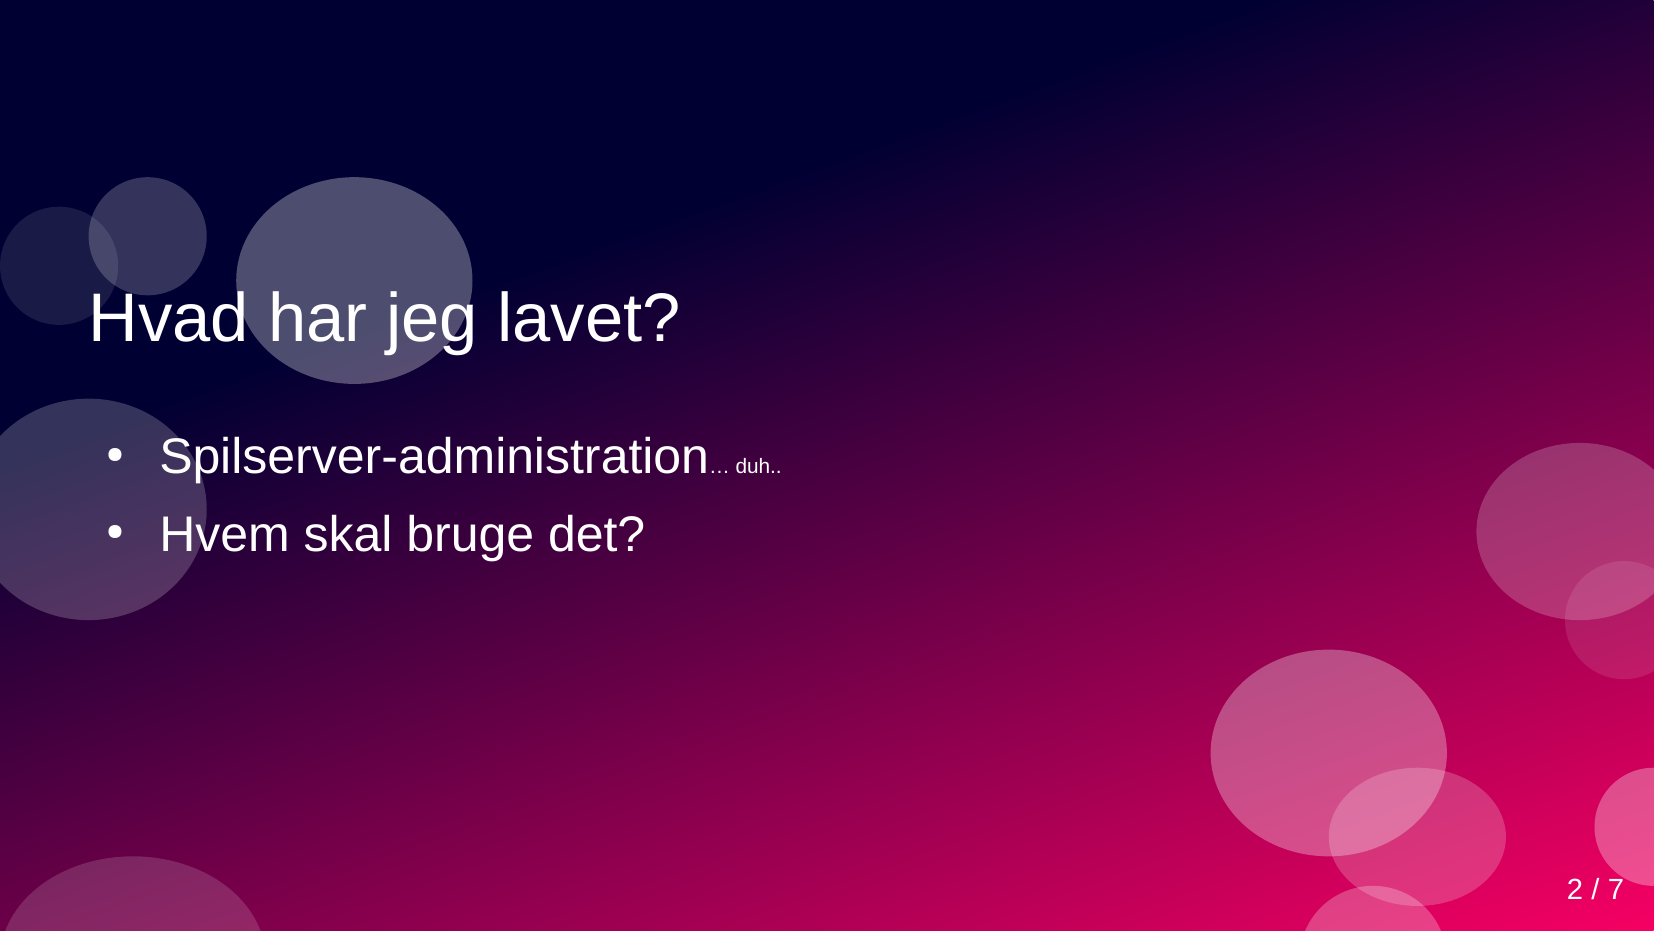

# Hvad har jeg lavet?
Spilserver-administration… duh..
Hvem skal bruge det?
2